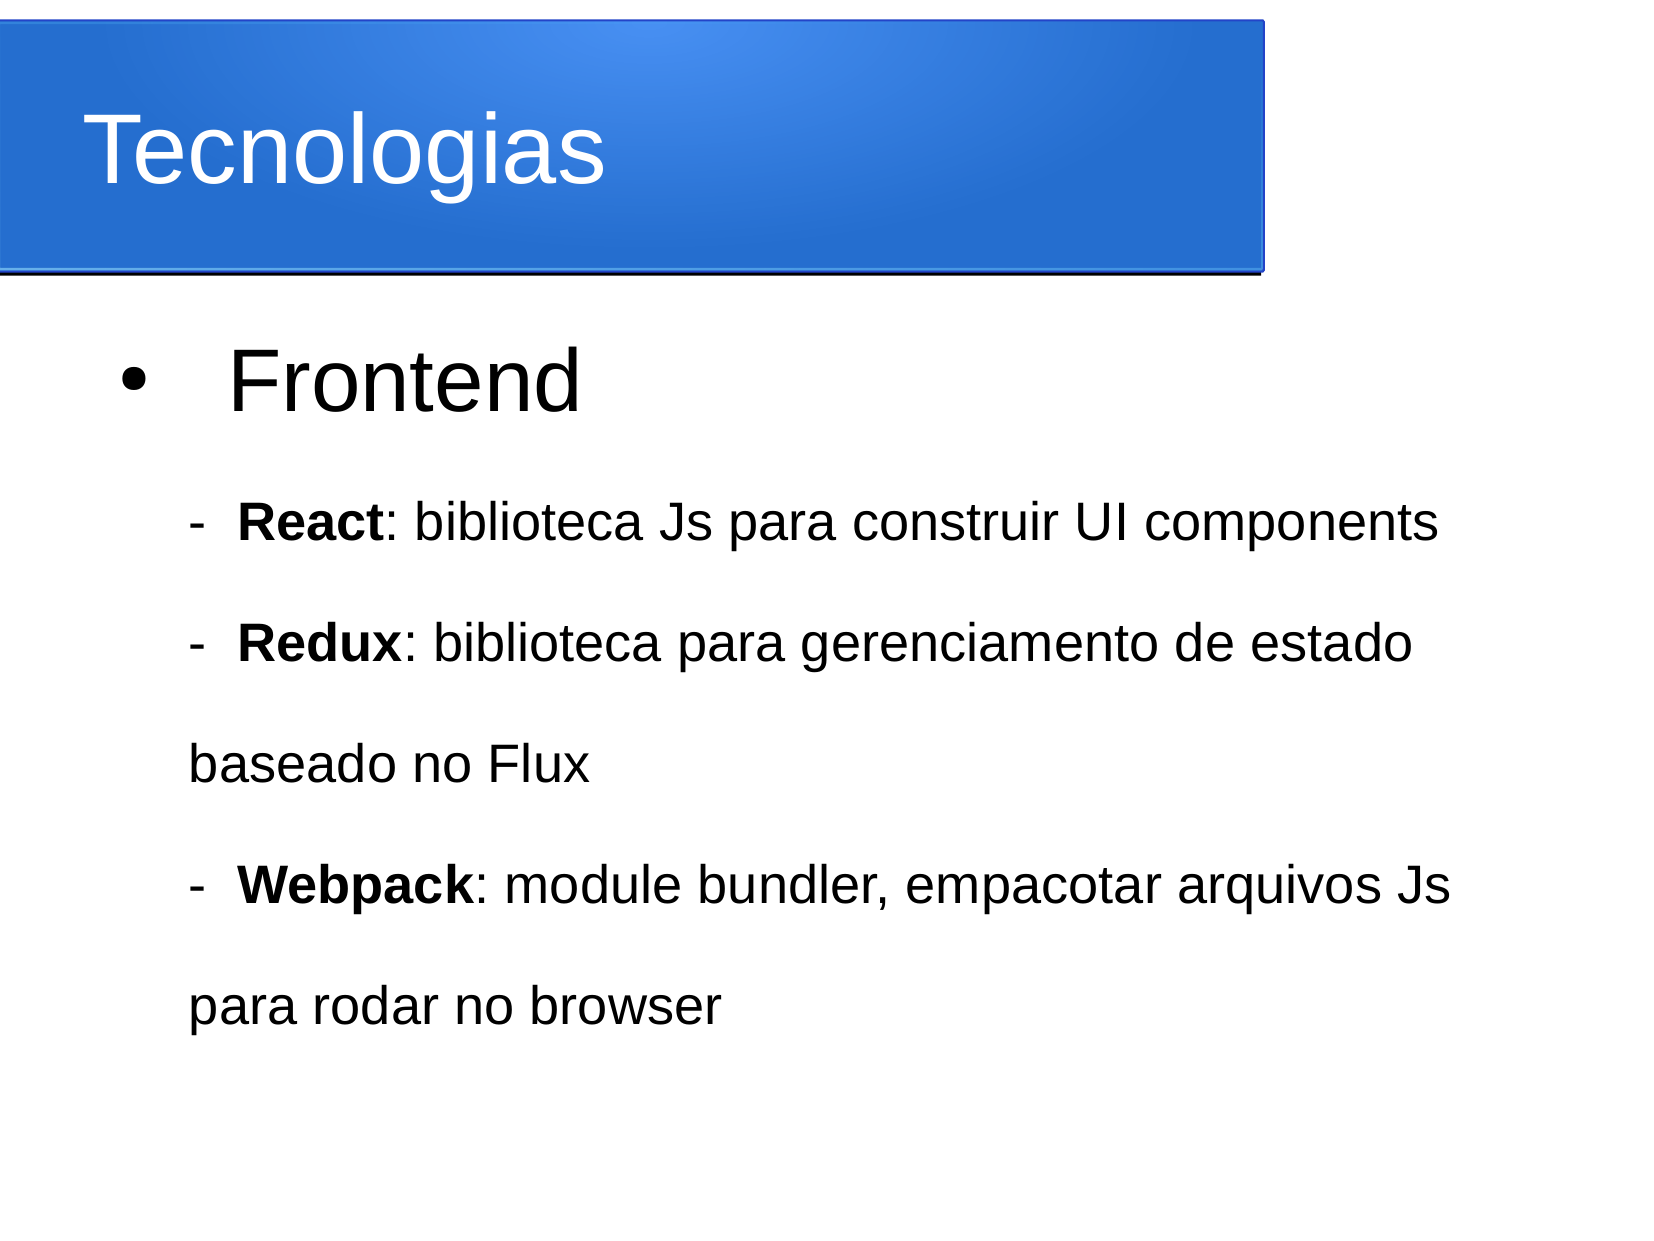

# Tecnologias
 	Frontend
- React: biblioteca Js para construir UI components
- Redux: biblioteca para gerenciamento de estado baseado no Flux
- Webpack: module bundler, empacotar arquivos Js para rodar no browser